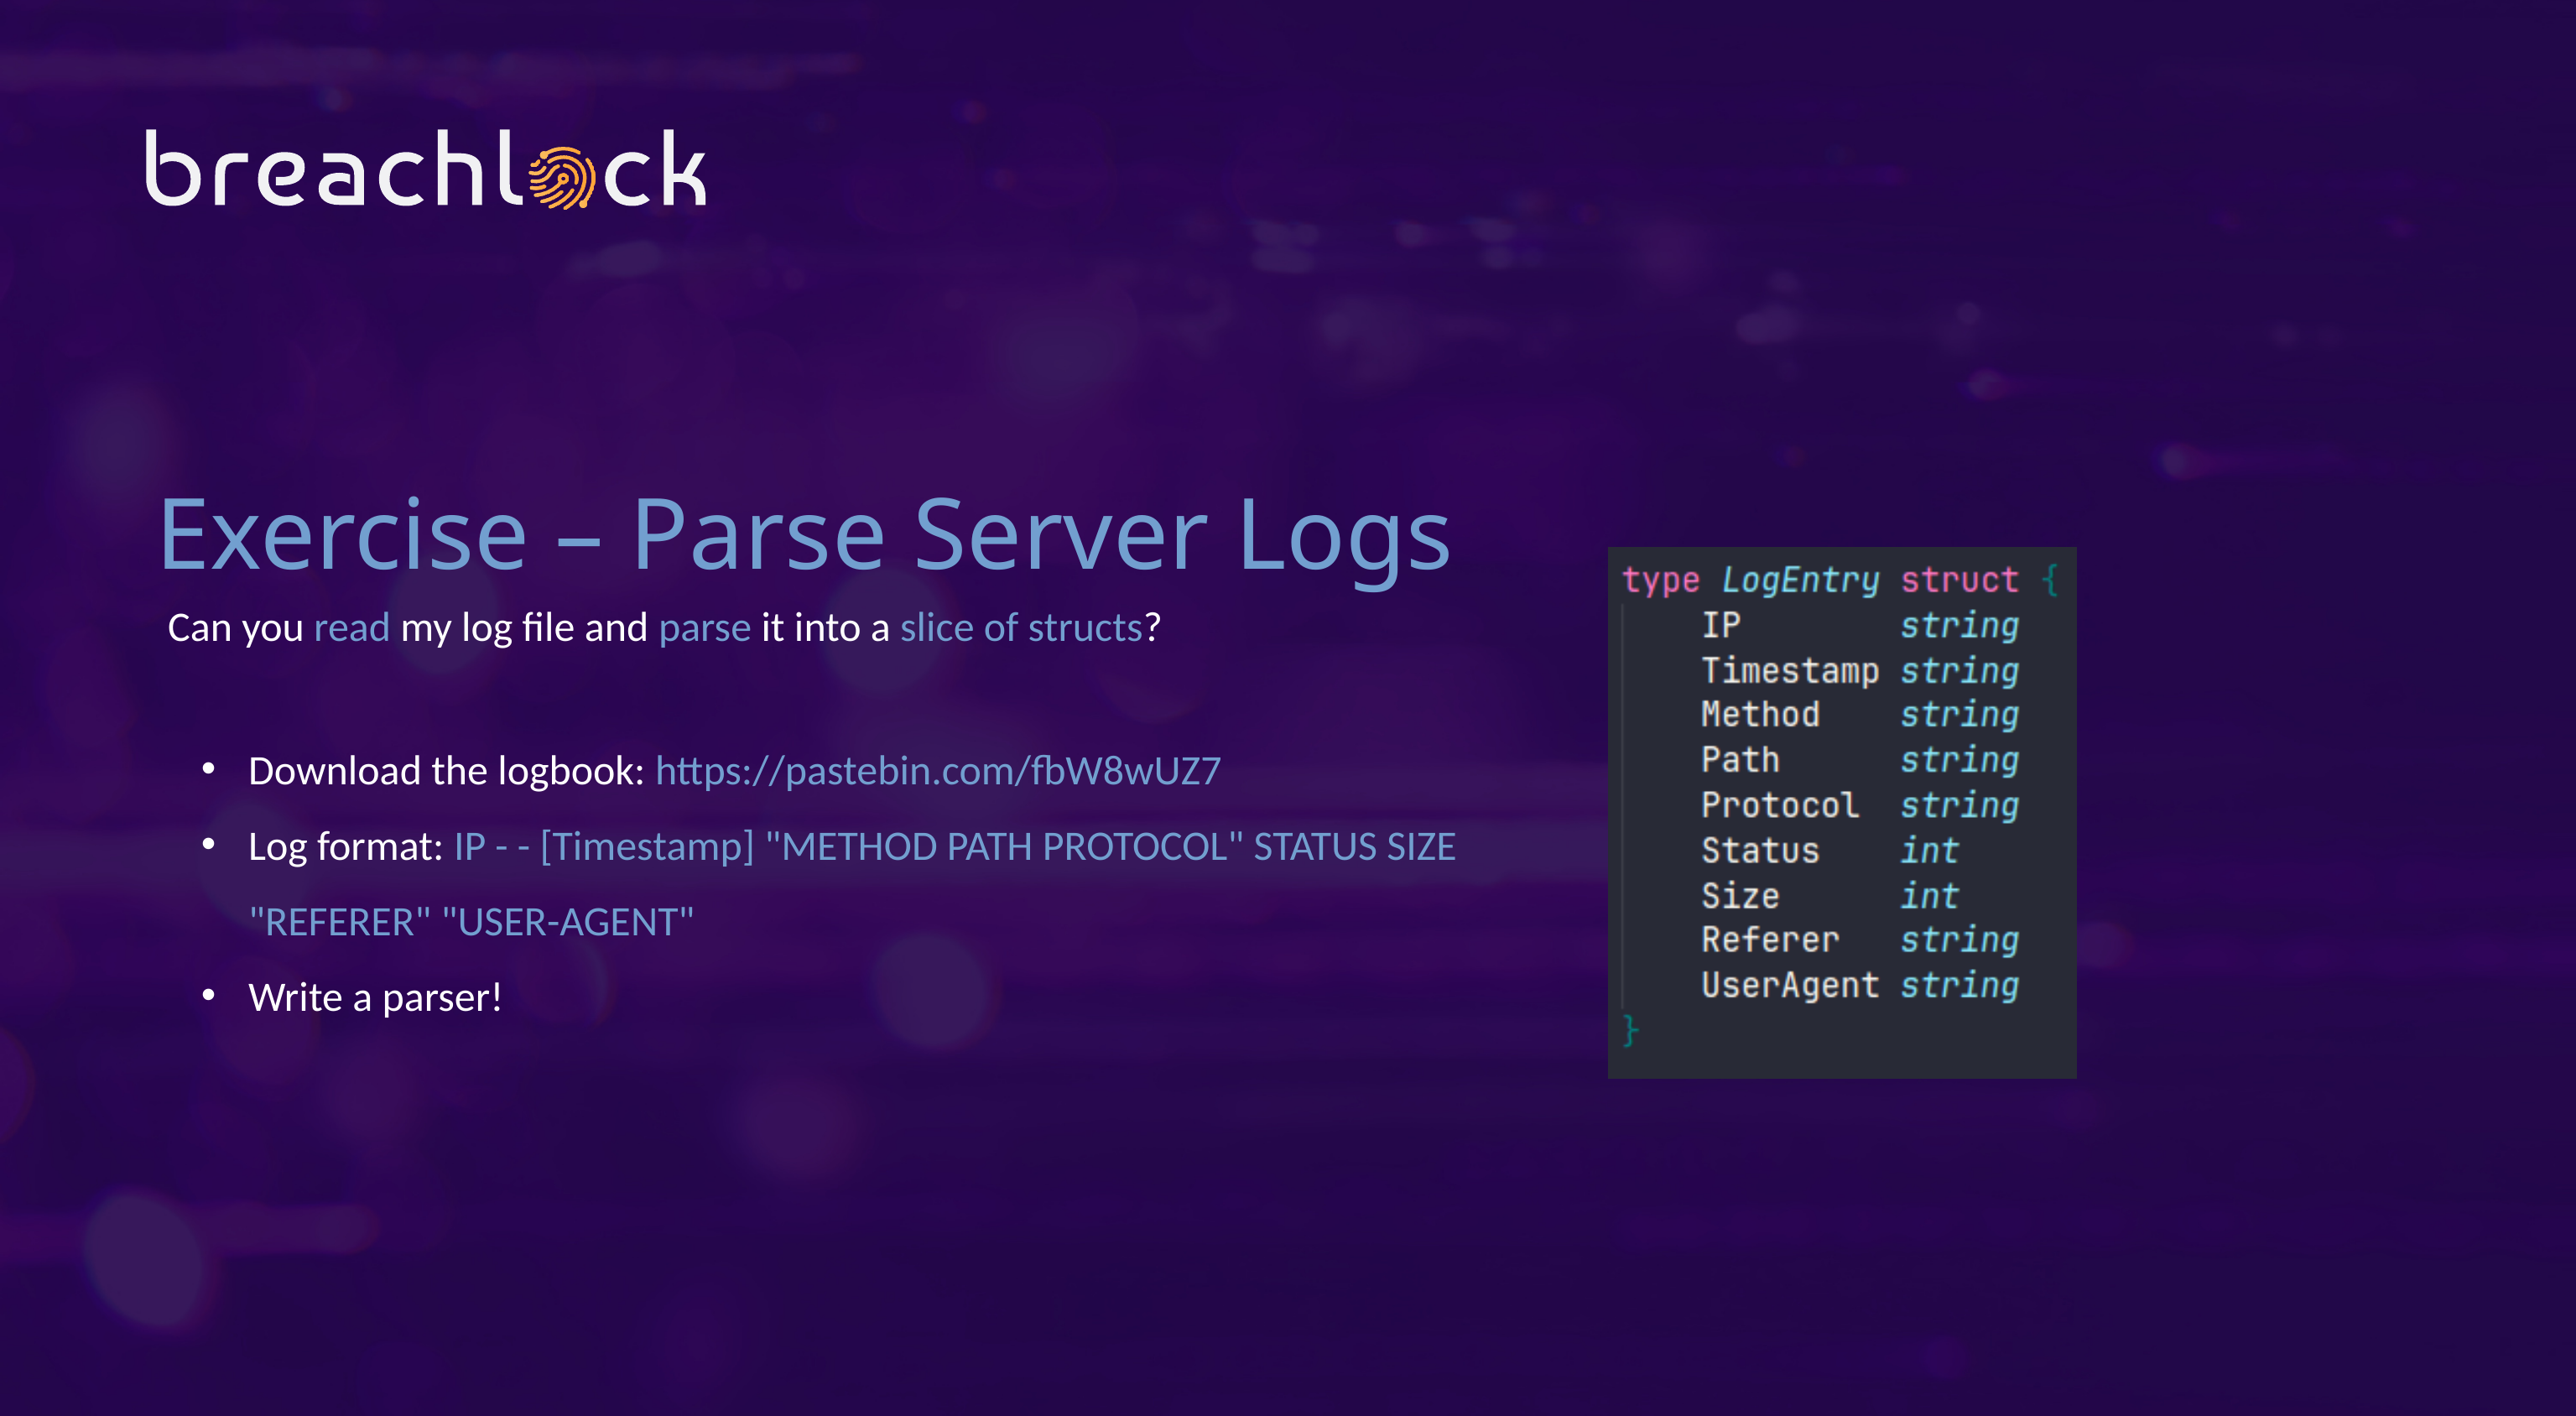

Exercise – Parse Server Logs
Can you read my log file and parse it into a slice of structs?
Download the logbook: https://pastebin.com/fbW8wUZ7
Log format: IP - - [Timestamp] "METHOD PATH PROTOCOL" STATUS SIZE "REFERER" "USER-AGENT"
Write a parser!